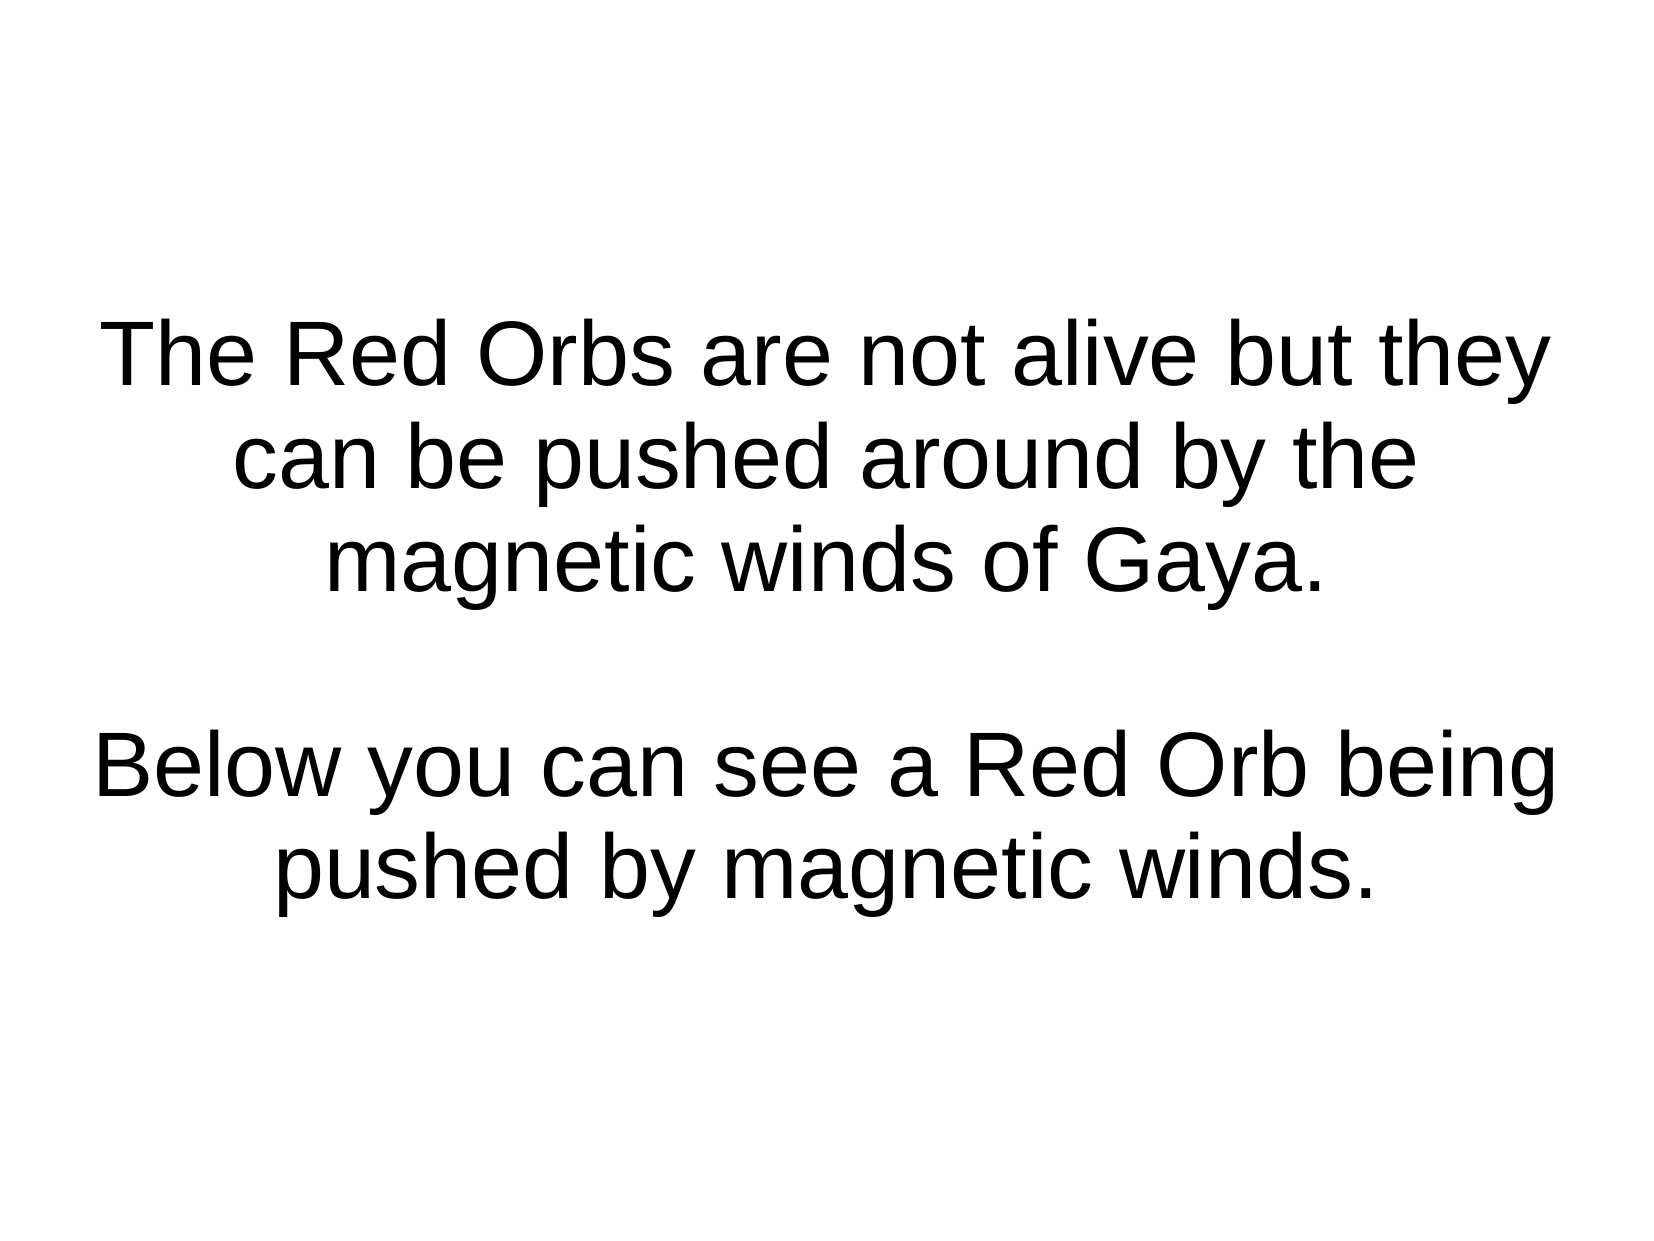

# The Red Orbs are not alive but they can be pushed around by the magnetic winds of Gaya. Below you can see a Red Orb being pushed by magnetic winds.